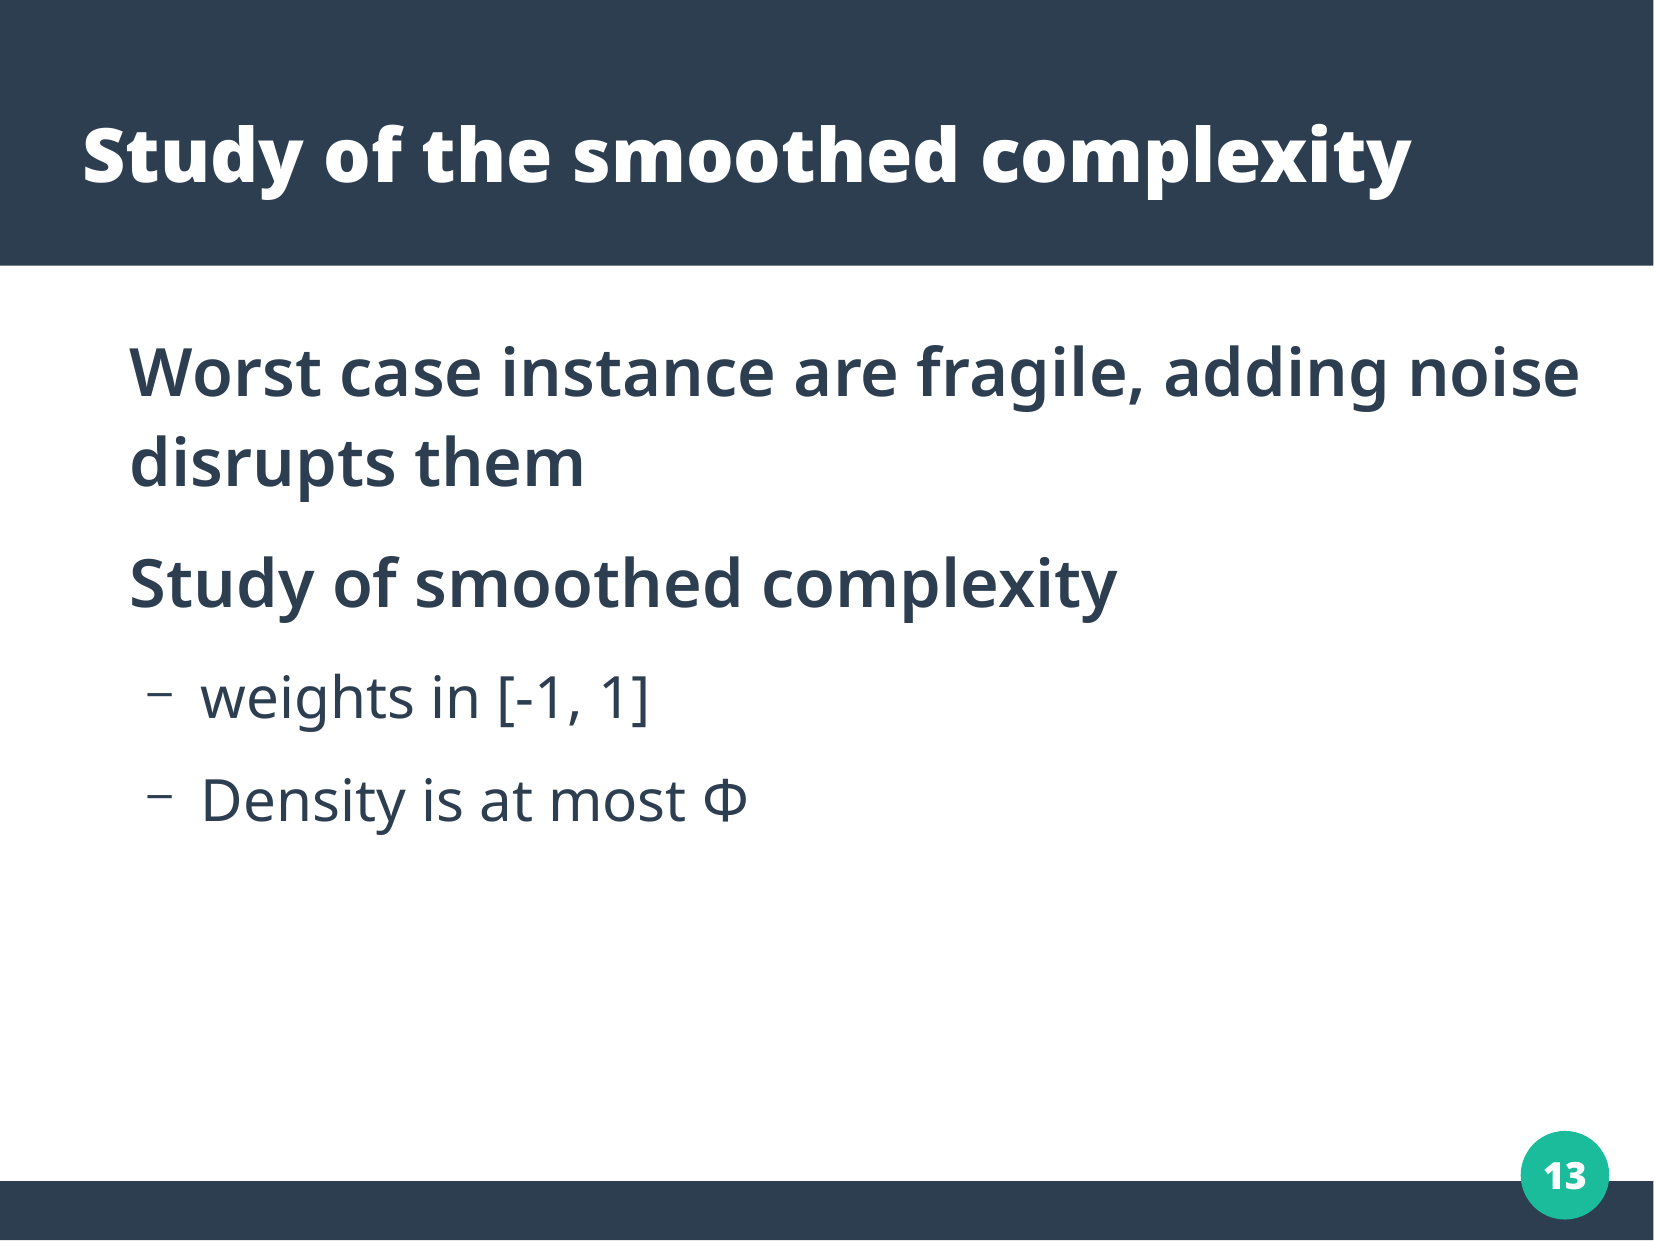

# Study of the smoothed complexity
Worst case instance are fragile, adding noise disrupts them
Study of smoothed complexity
weights in [-1, 1]
Density is at most Φ
13